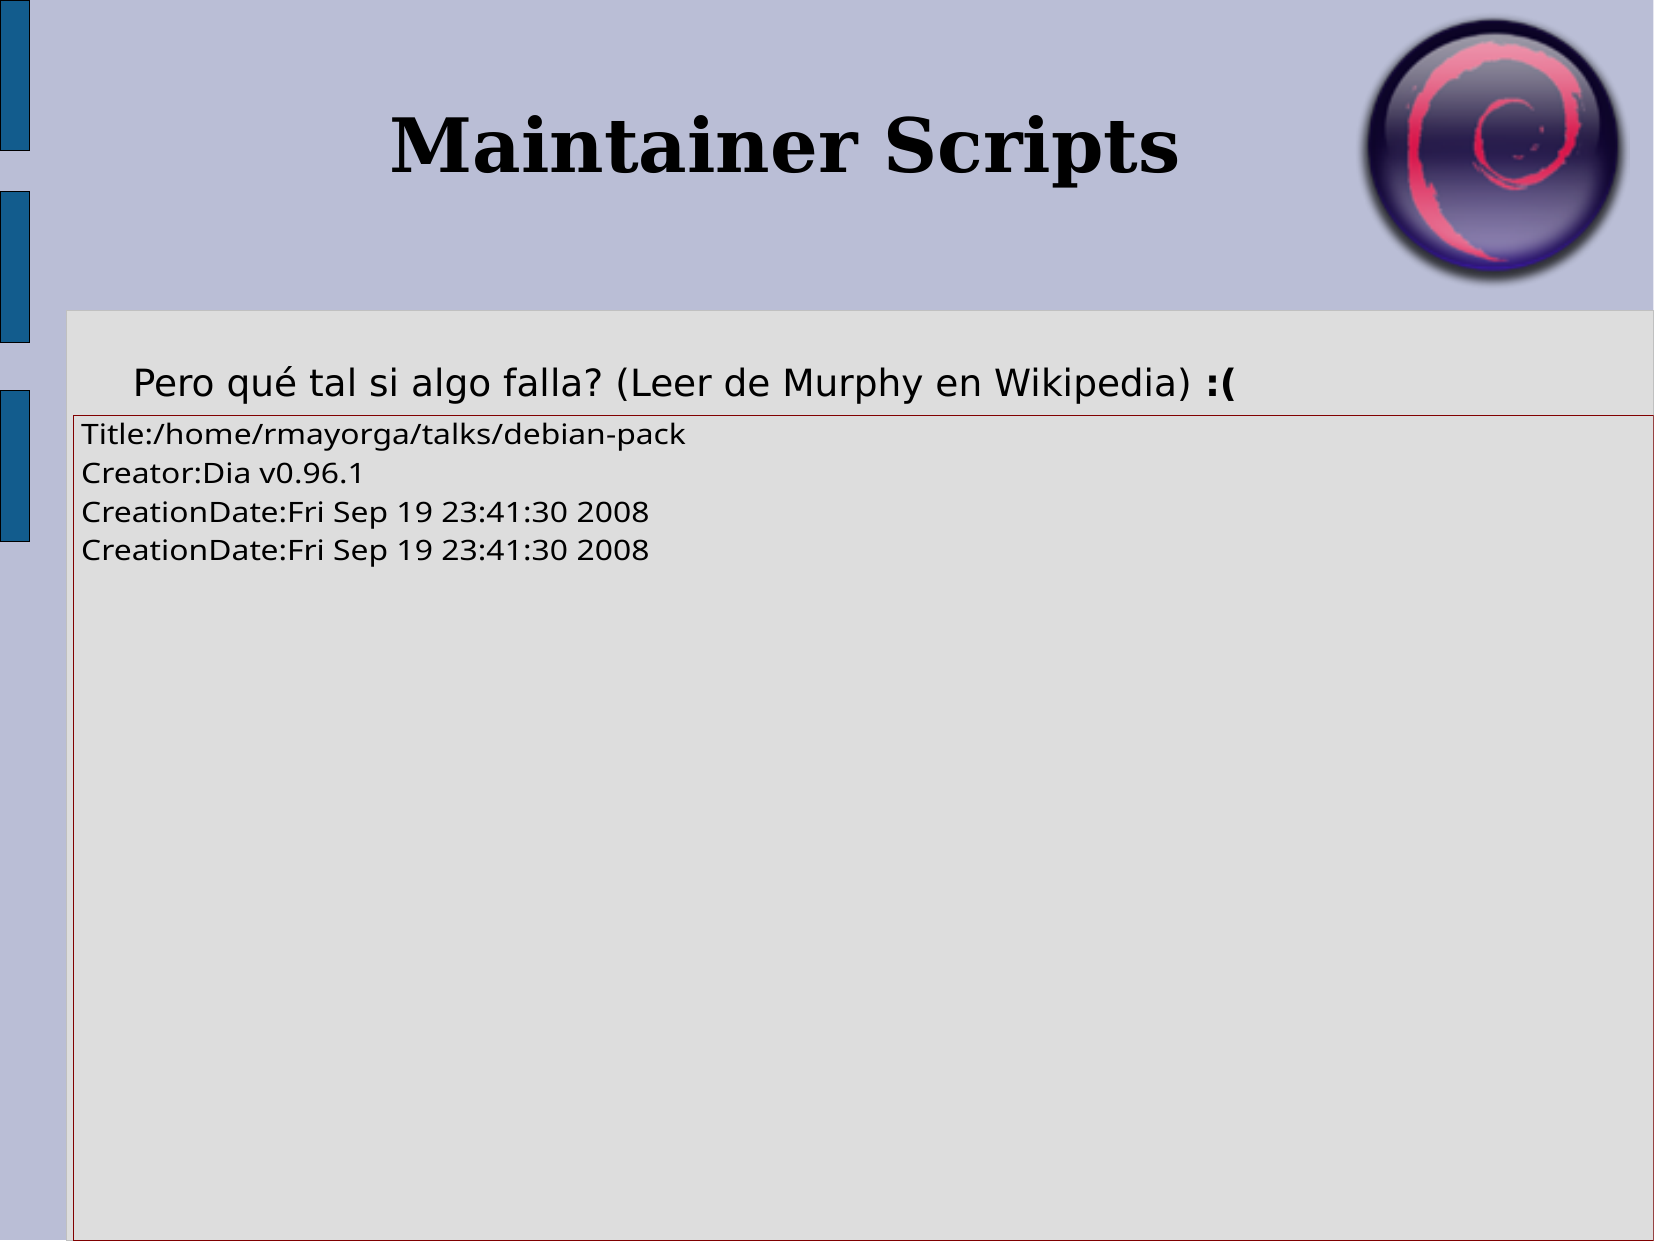

Maintainer Scripts
Pero qué tal si algo falla? (Leer de Murphy en Wikipedia) :(